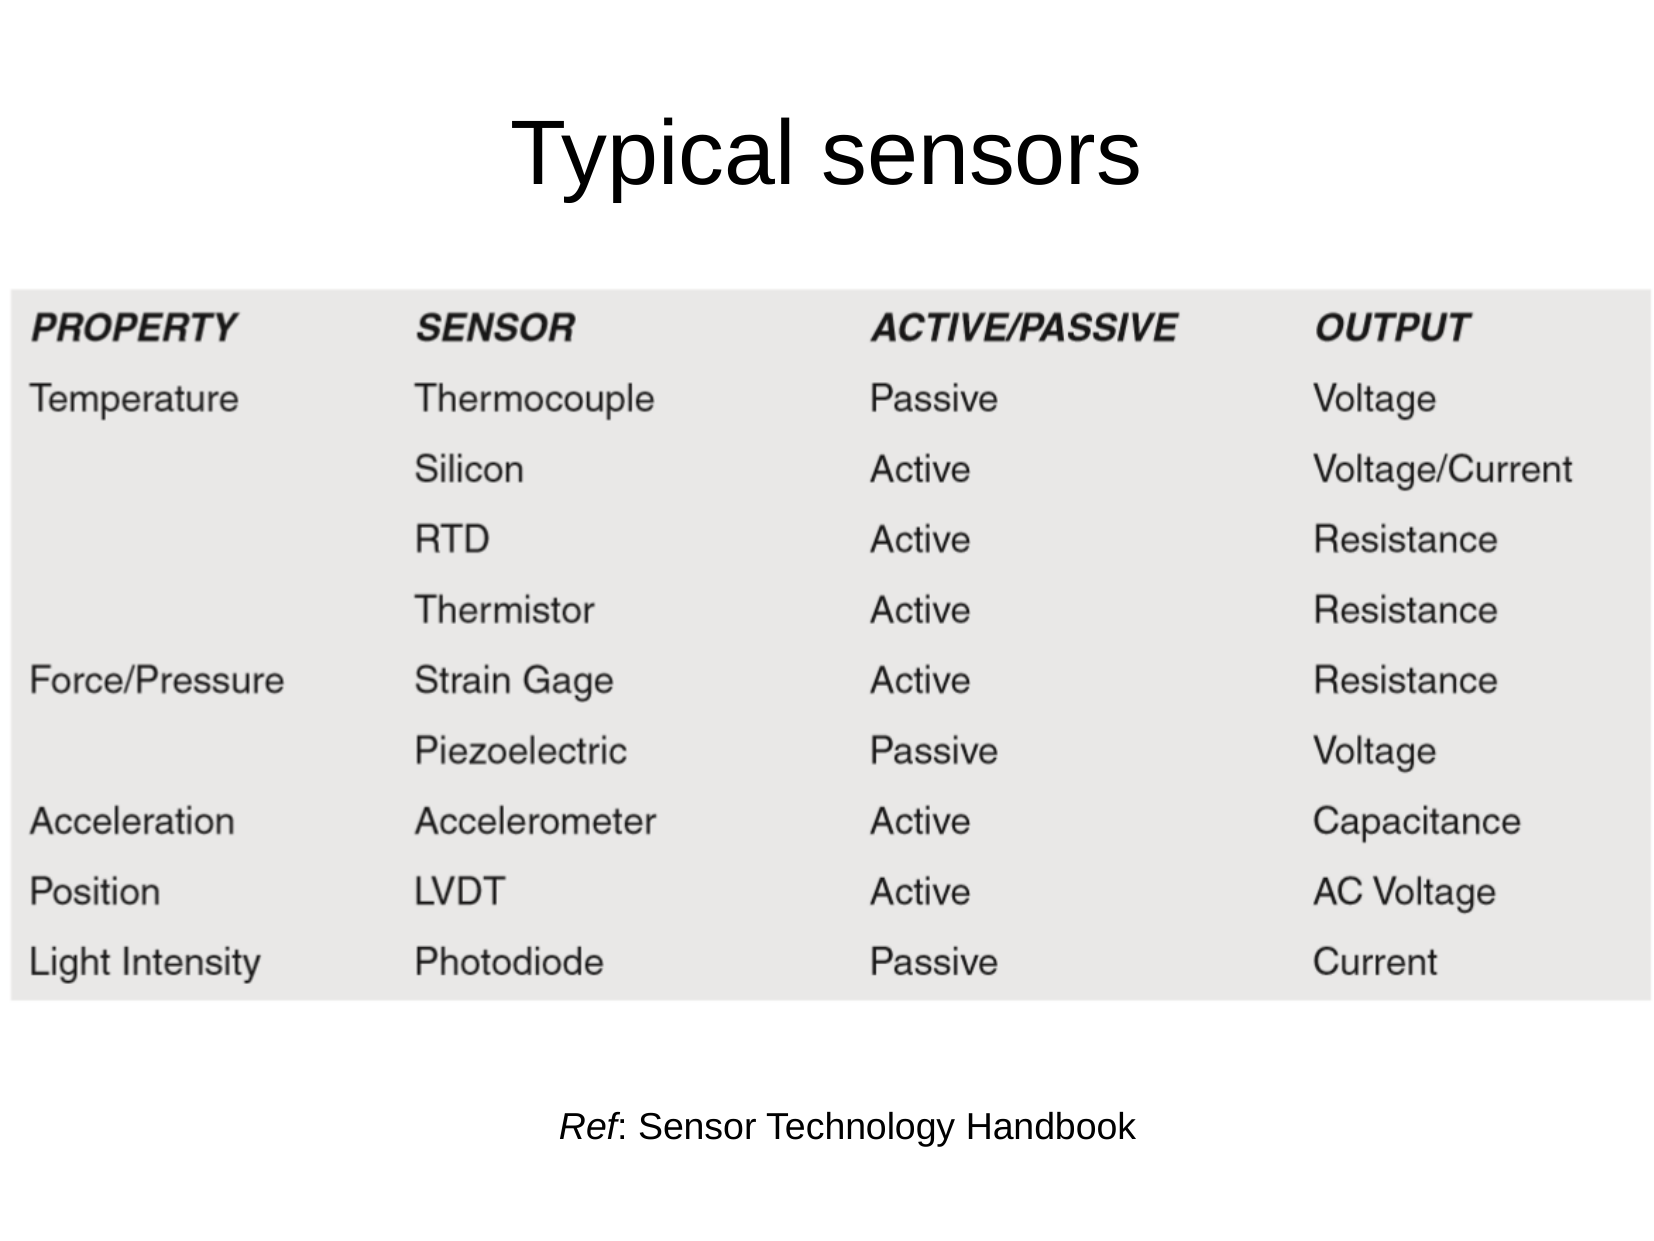

# Typical sensors
Ref: Sensor Technology Handbook